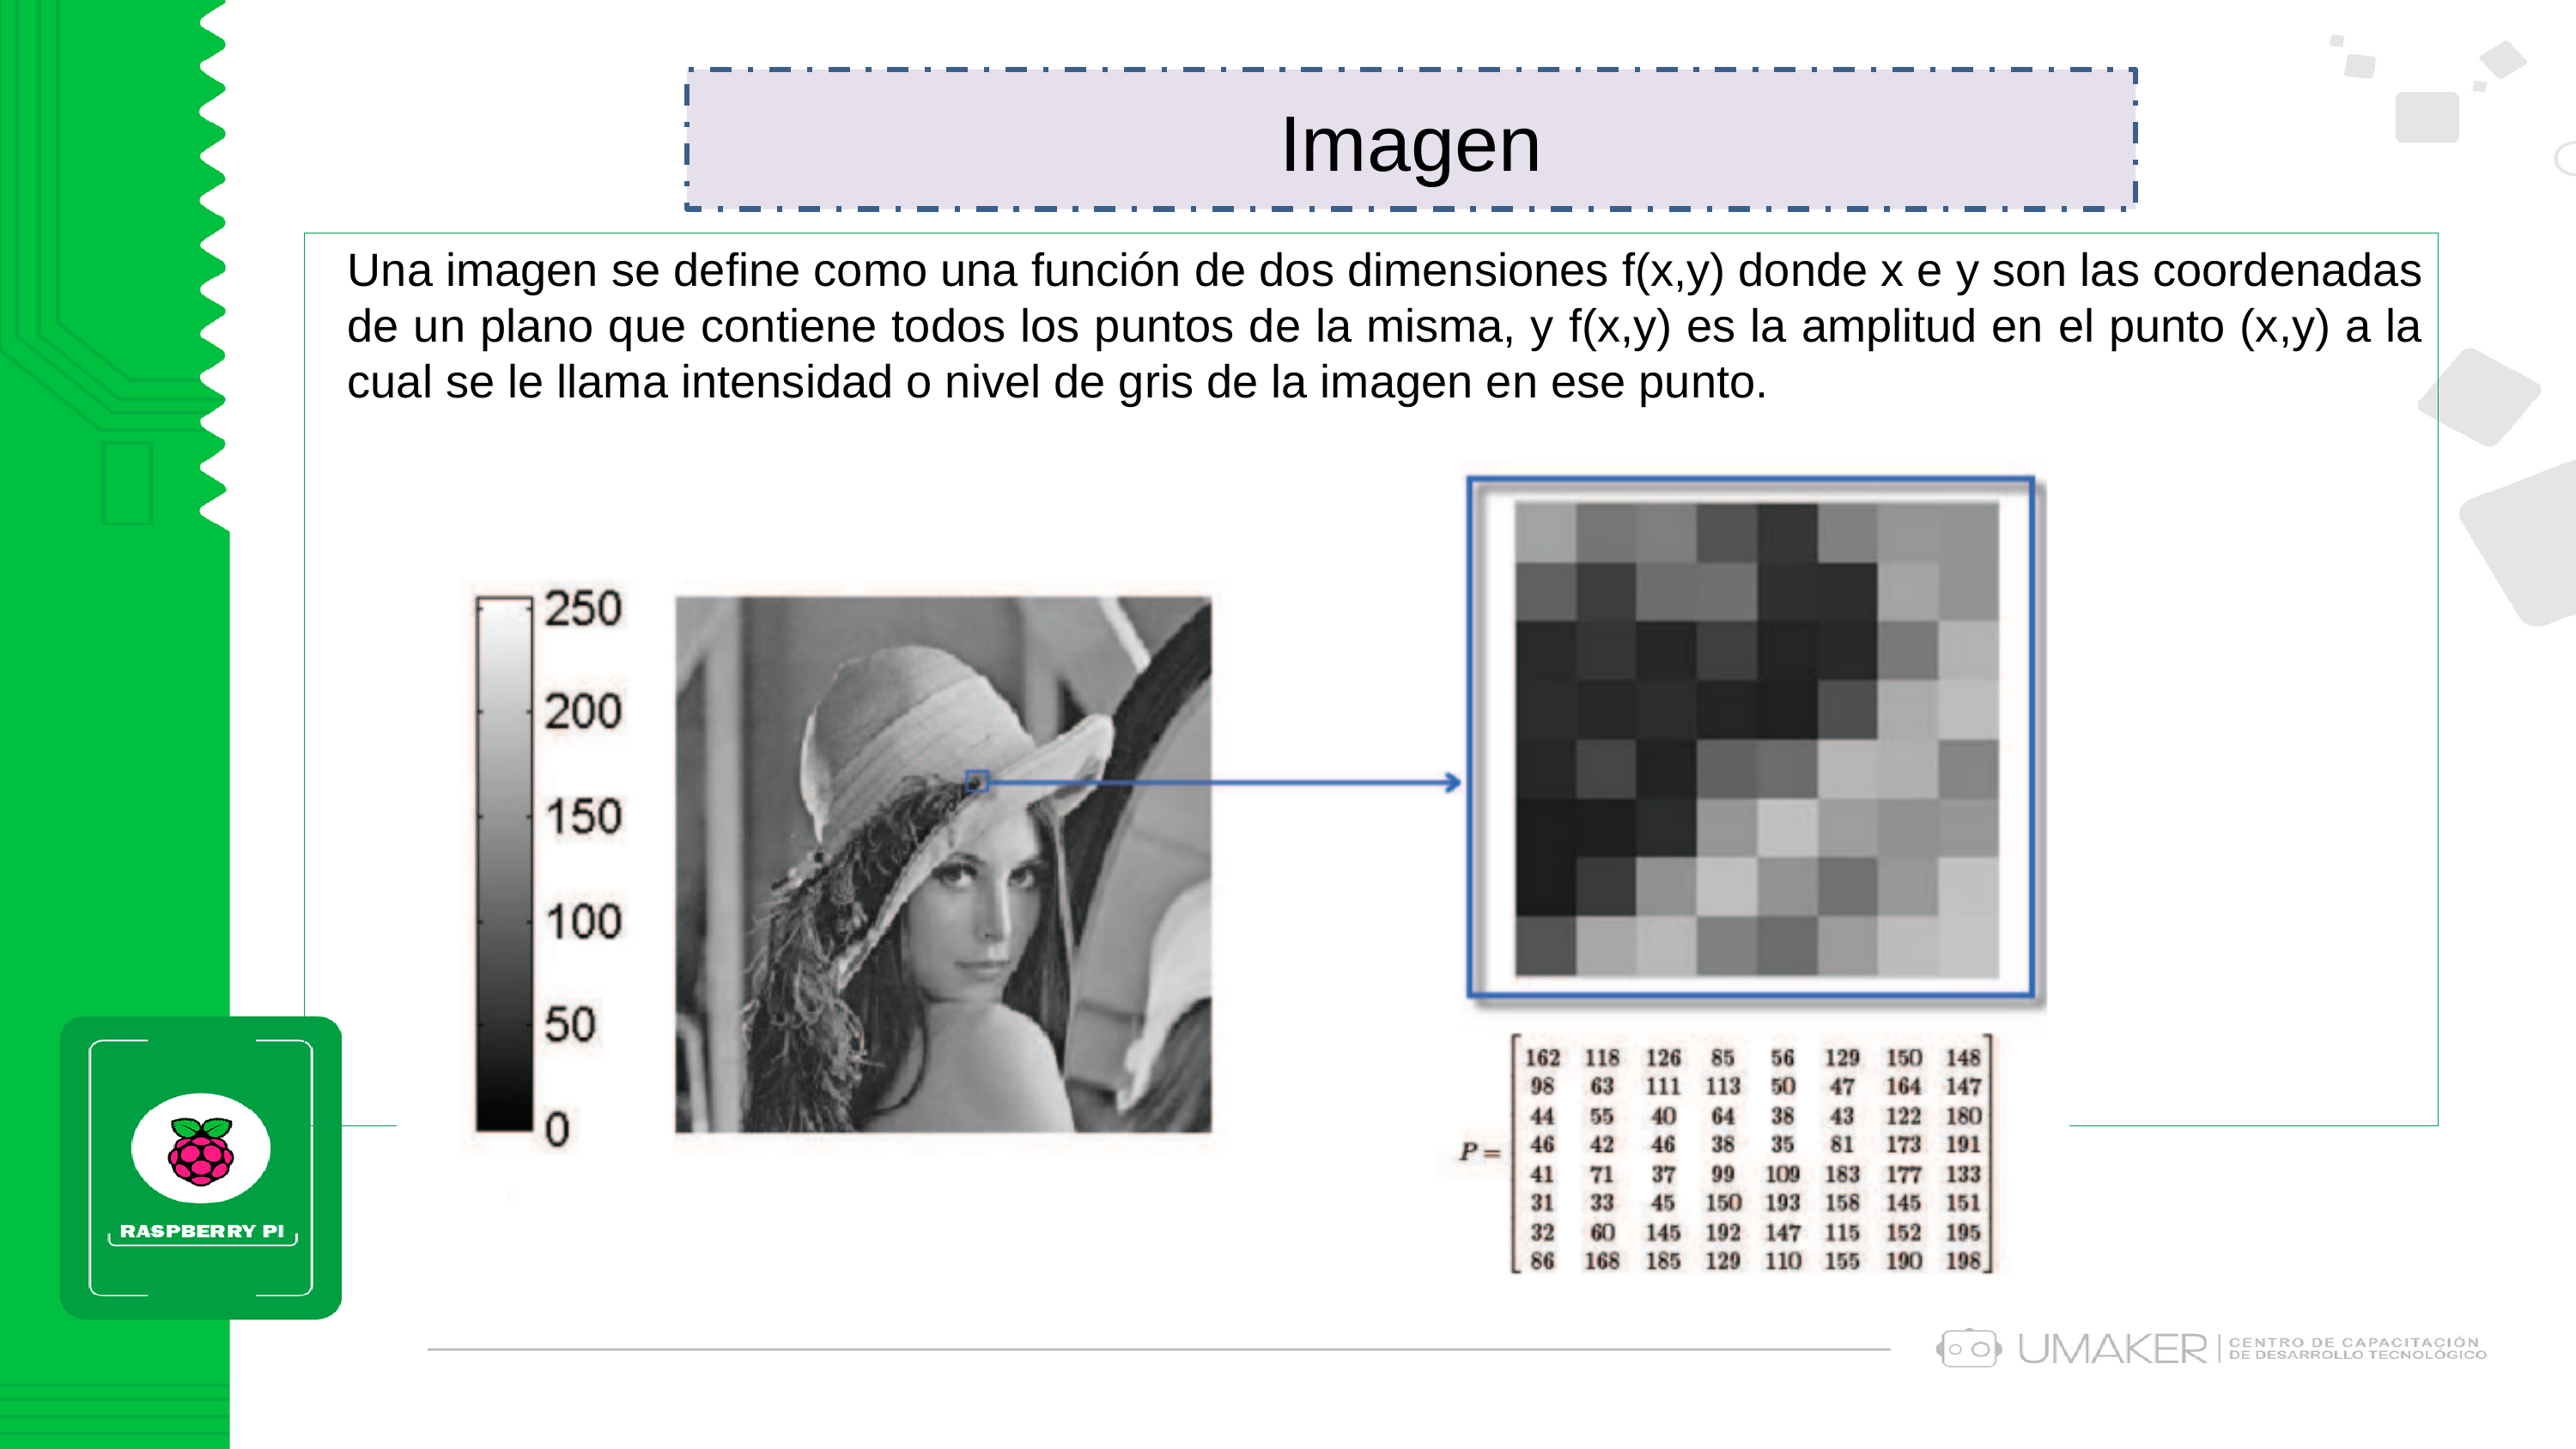

Imagen
Una imagen se define como una función de dos dimensiones f(x,y) donde x e y son las coordenadas de un plano que contiene todos los puntos de la misma, y f(x,y) es la amplitud en el punto (x,y) a la cual se le llama intensidad o nivel de gris de la imagen en ese punto.